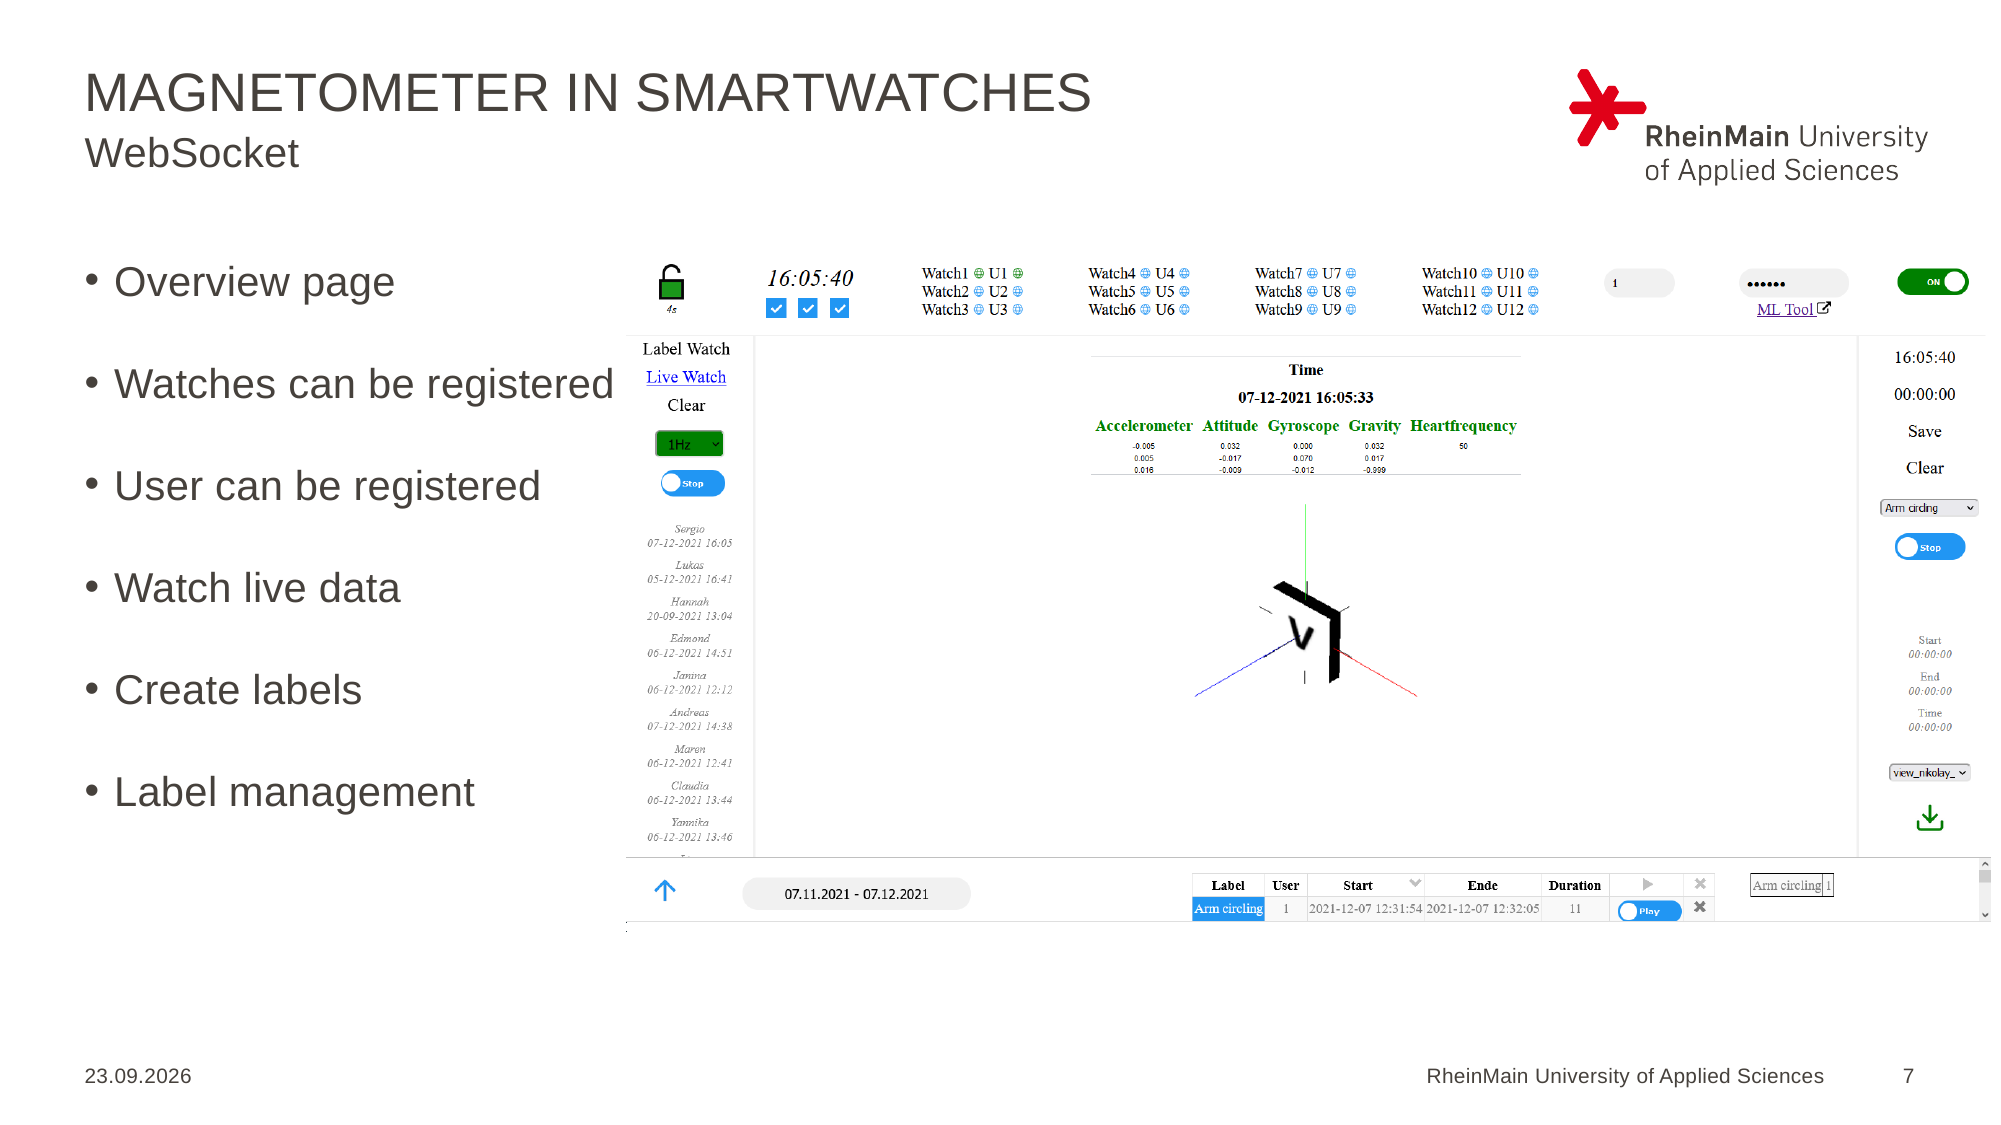

Magnetometer in smartwatches
WebSocket
# Overview page
Watches can be registered
User can be registered
Watch live data
Create labels
Label management
RheinMain University of Applied Sciences